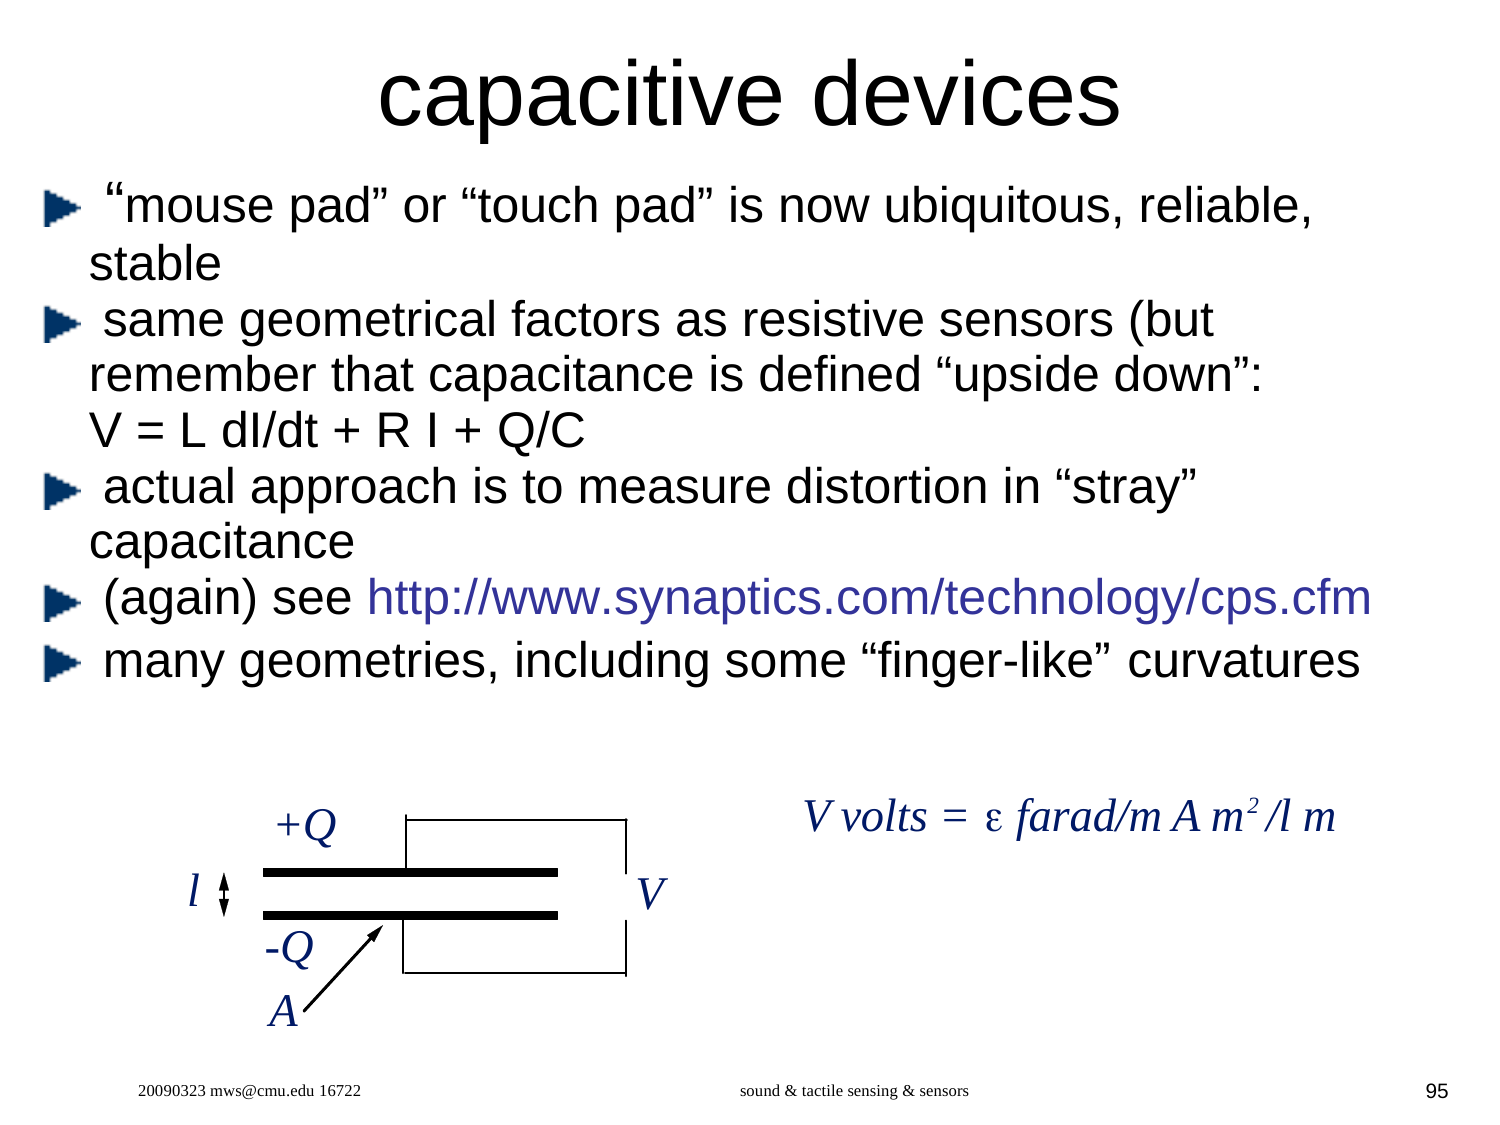

# capacitive devices
 “mouse pad” or “touch pad” is now ubiquitous, reliable, stable
 same geometrical factors as resistive sensors (but remember that capacitance is defined “upside down”:
V = L dI/dt + R I + Q/C
 actual approach is to measure distortion in “stray” capacitance
 (again) see http://www.synaptics.com/technology/cps.cfm
 many geometries, including some “finger-like” curvatures
95
20090323 mws@cmu.edu 16722
sound & tactile sensing & sensors